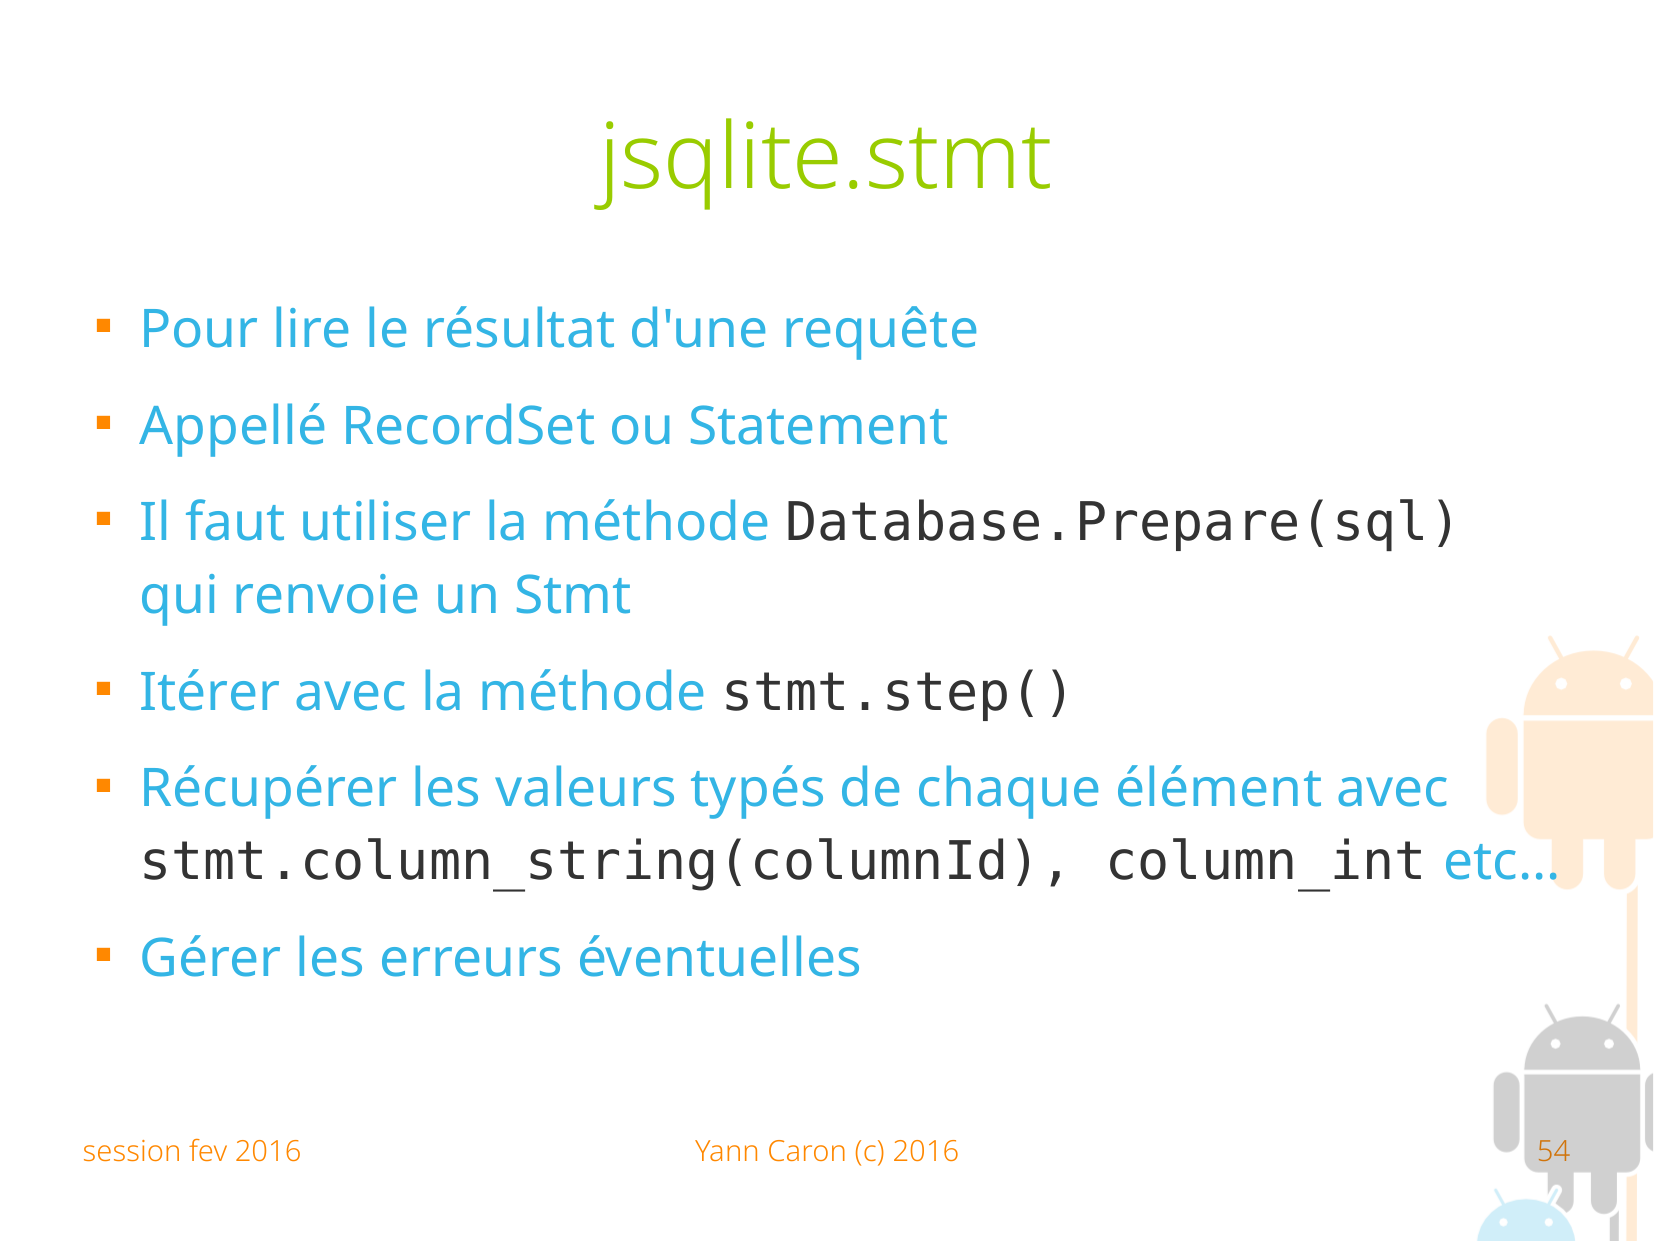

# jsqlite.stmt
Pour lire le résultat d'une requête
Appellé RecordSet ou Statement
Il faut utiliser la méthode Database.Prepare(sql) qui renvoie un Stmt
Itérer avec la méthode stmt.step()
Récupérer les valeurs typés de chaque élément avec stmt.column_string(columnId), column_int etc...
Gérer les erreurs éventuelles
session fev 2016
Yann Caron (c) 2016
54